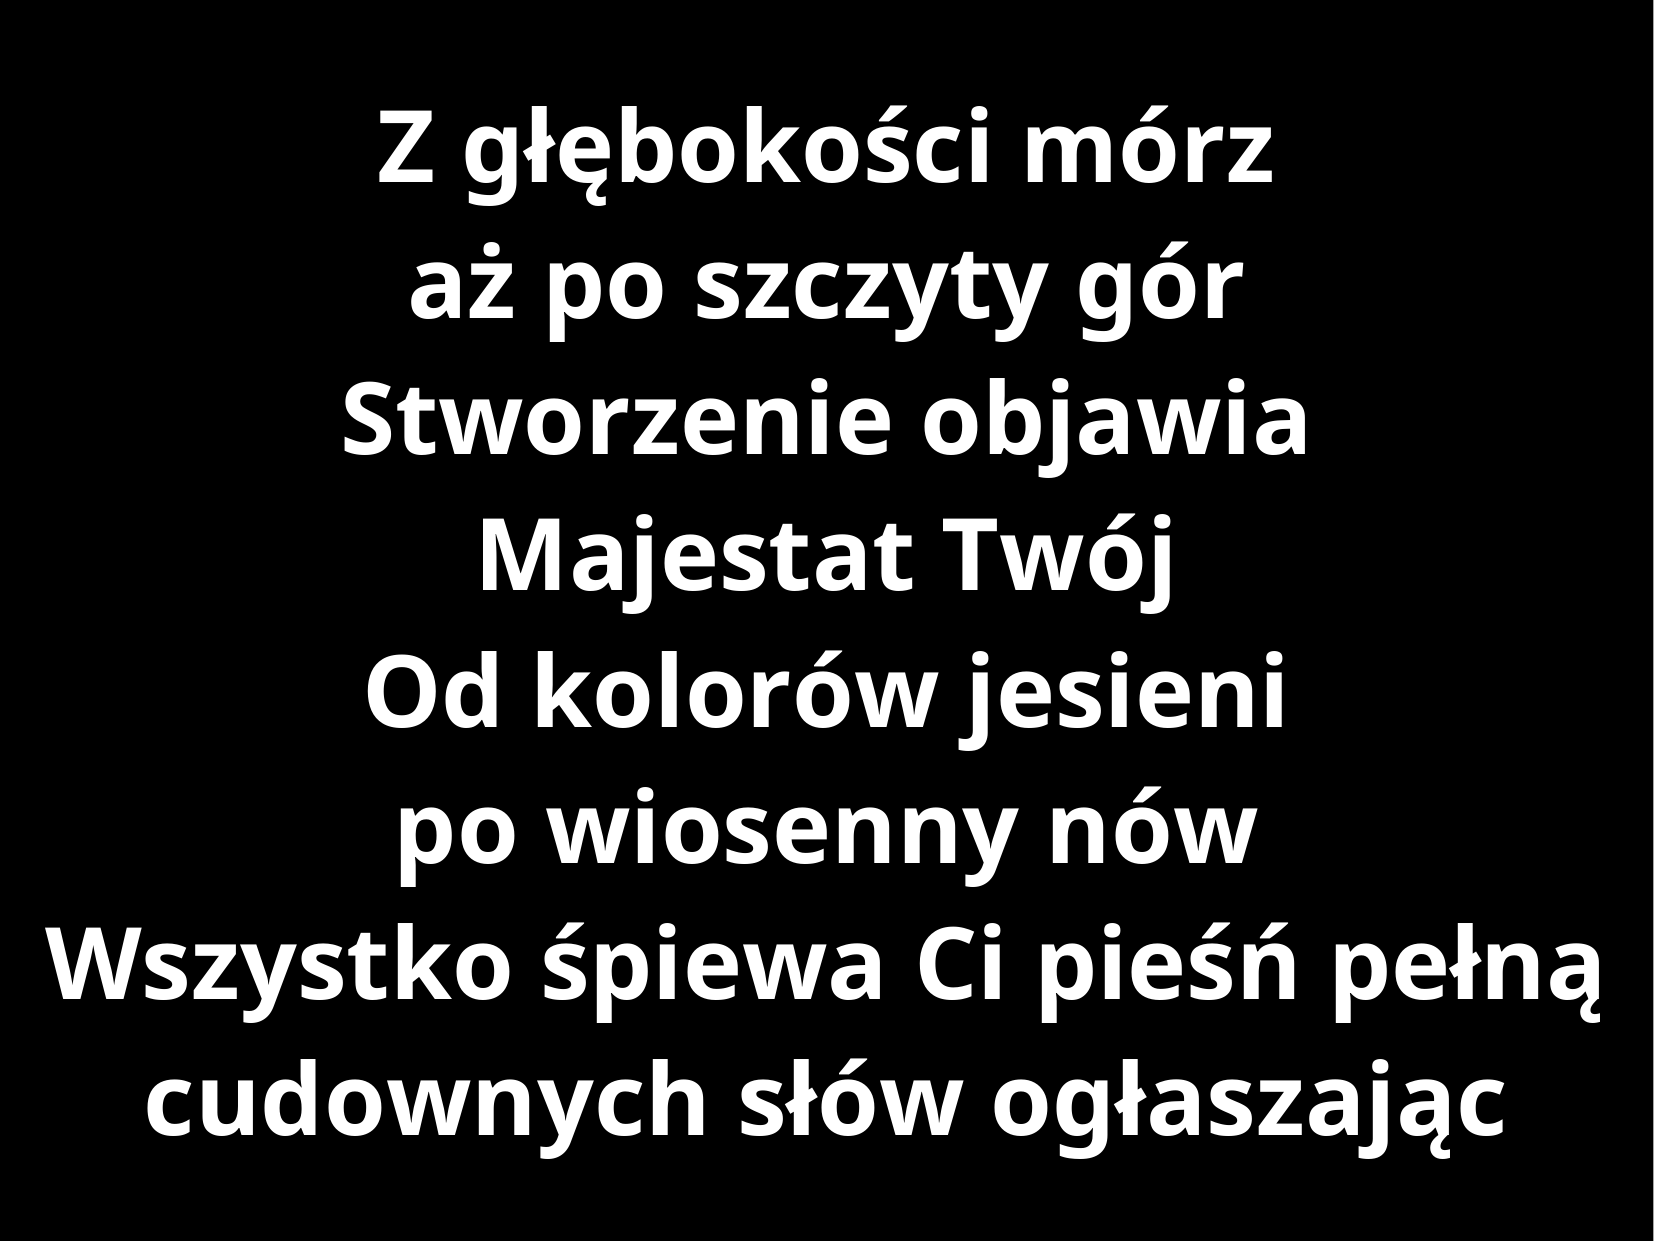

# Z głębokości mórz aż po szczyty gór Stworzenie objawia Majestat Twój Od kolorów jesieni po wiosenny nów Wszystko śpiewa Ci pieśń pełną cudownych słów ogłaszając